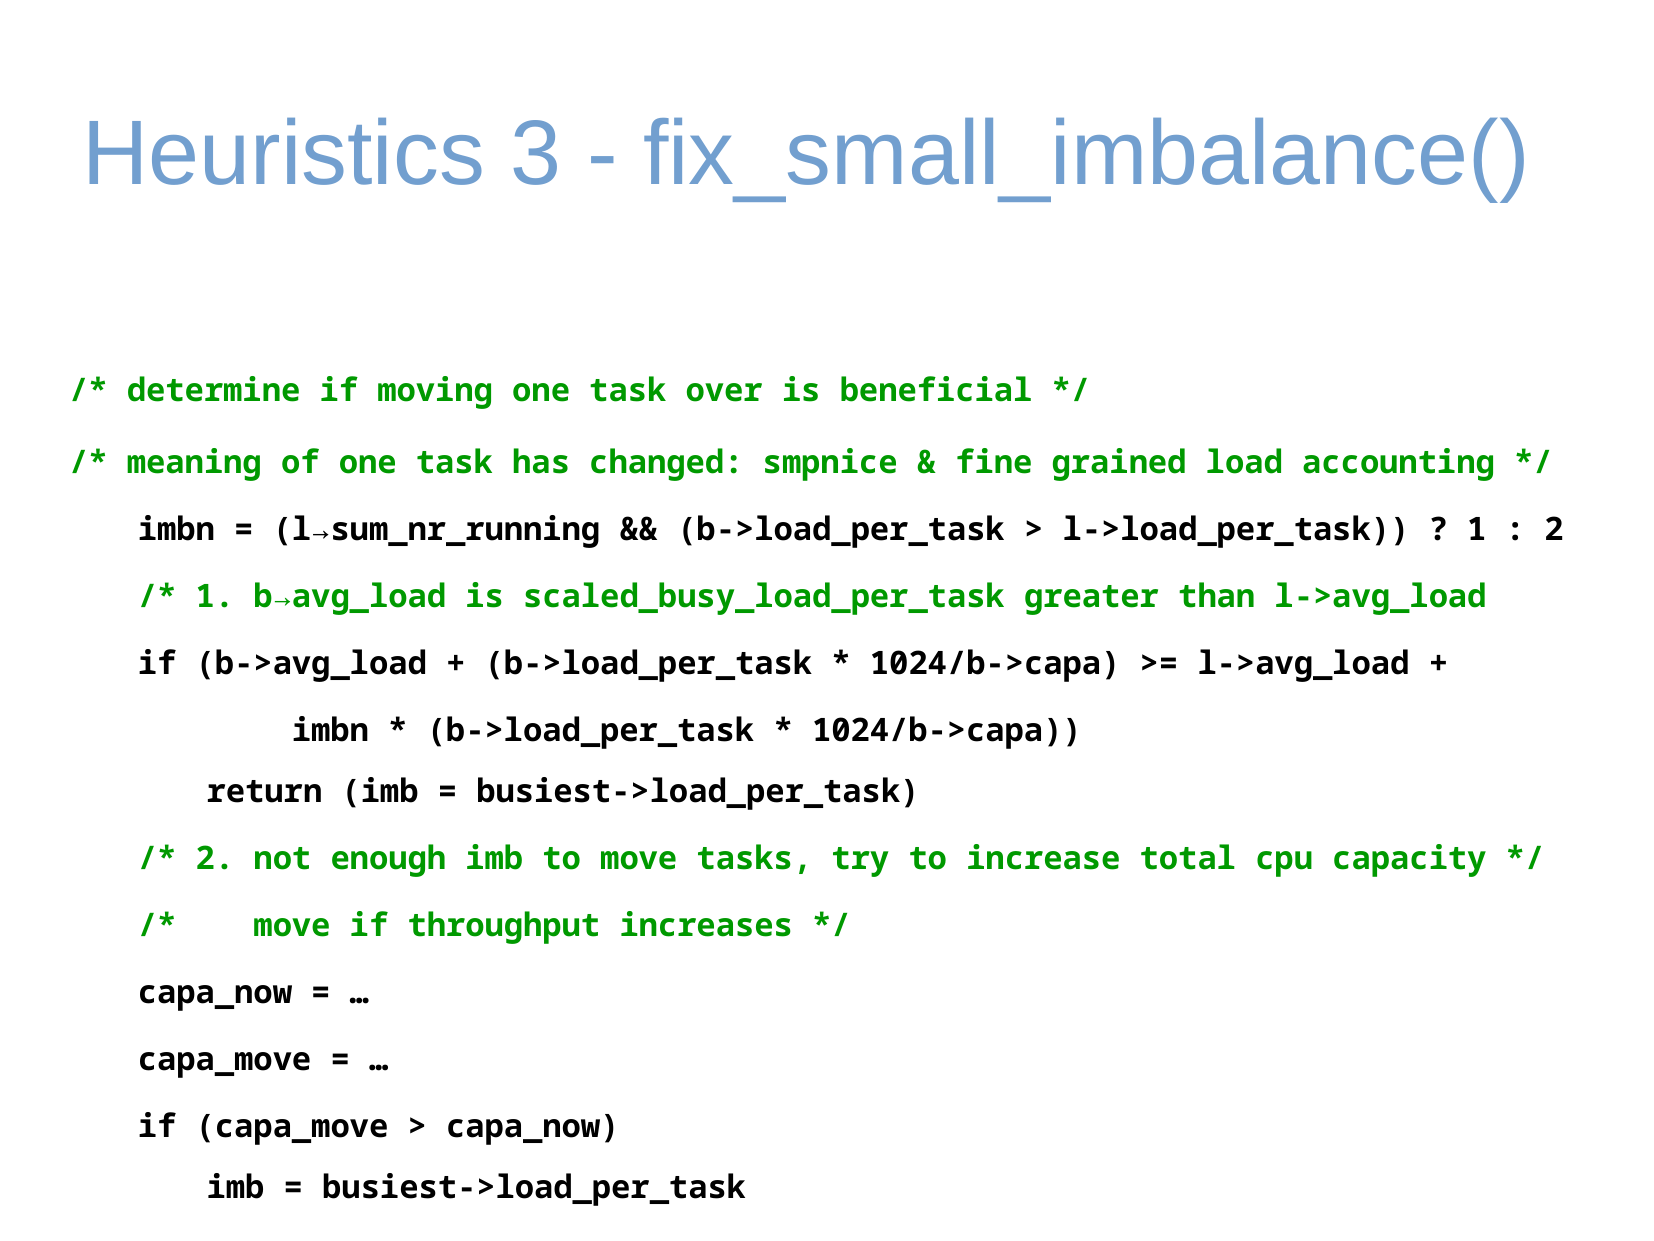

# Heuristics 3 - fix_small_imbalance()
/* determine if moving one task over is beneficial */
/* meaning of one task has changed: smpnice & fine grained load accounting */
imbn = (l→sum_nr_running && (b->load_per_task > l->load_per_task)) ? 1 : 2
/* 1. b→avg_load is scaled_busy_load_per_task greater than l->avg_load
if (b->avg_load + (b->load_per_task * 1024/b->capa) >= l->avg_load +
 imbn * (b->load_per_task * 1024/b->capa))
return (imb = busiest->load_per_task)
/* 2. not enough imb to move tasks, try to increase total cpu capacity */
/* move if throughput increases */
capa_now = …
capa_move = …
if (capa_move > capa_now)
imb = busiest->load_per_task